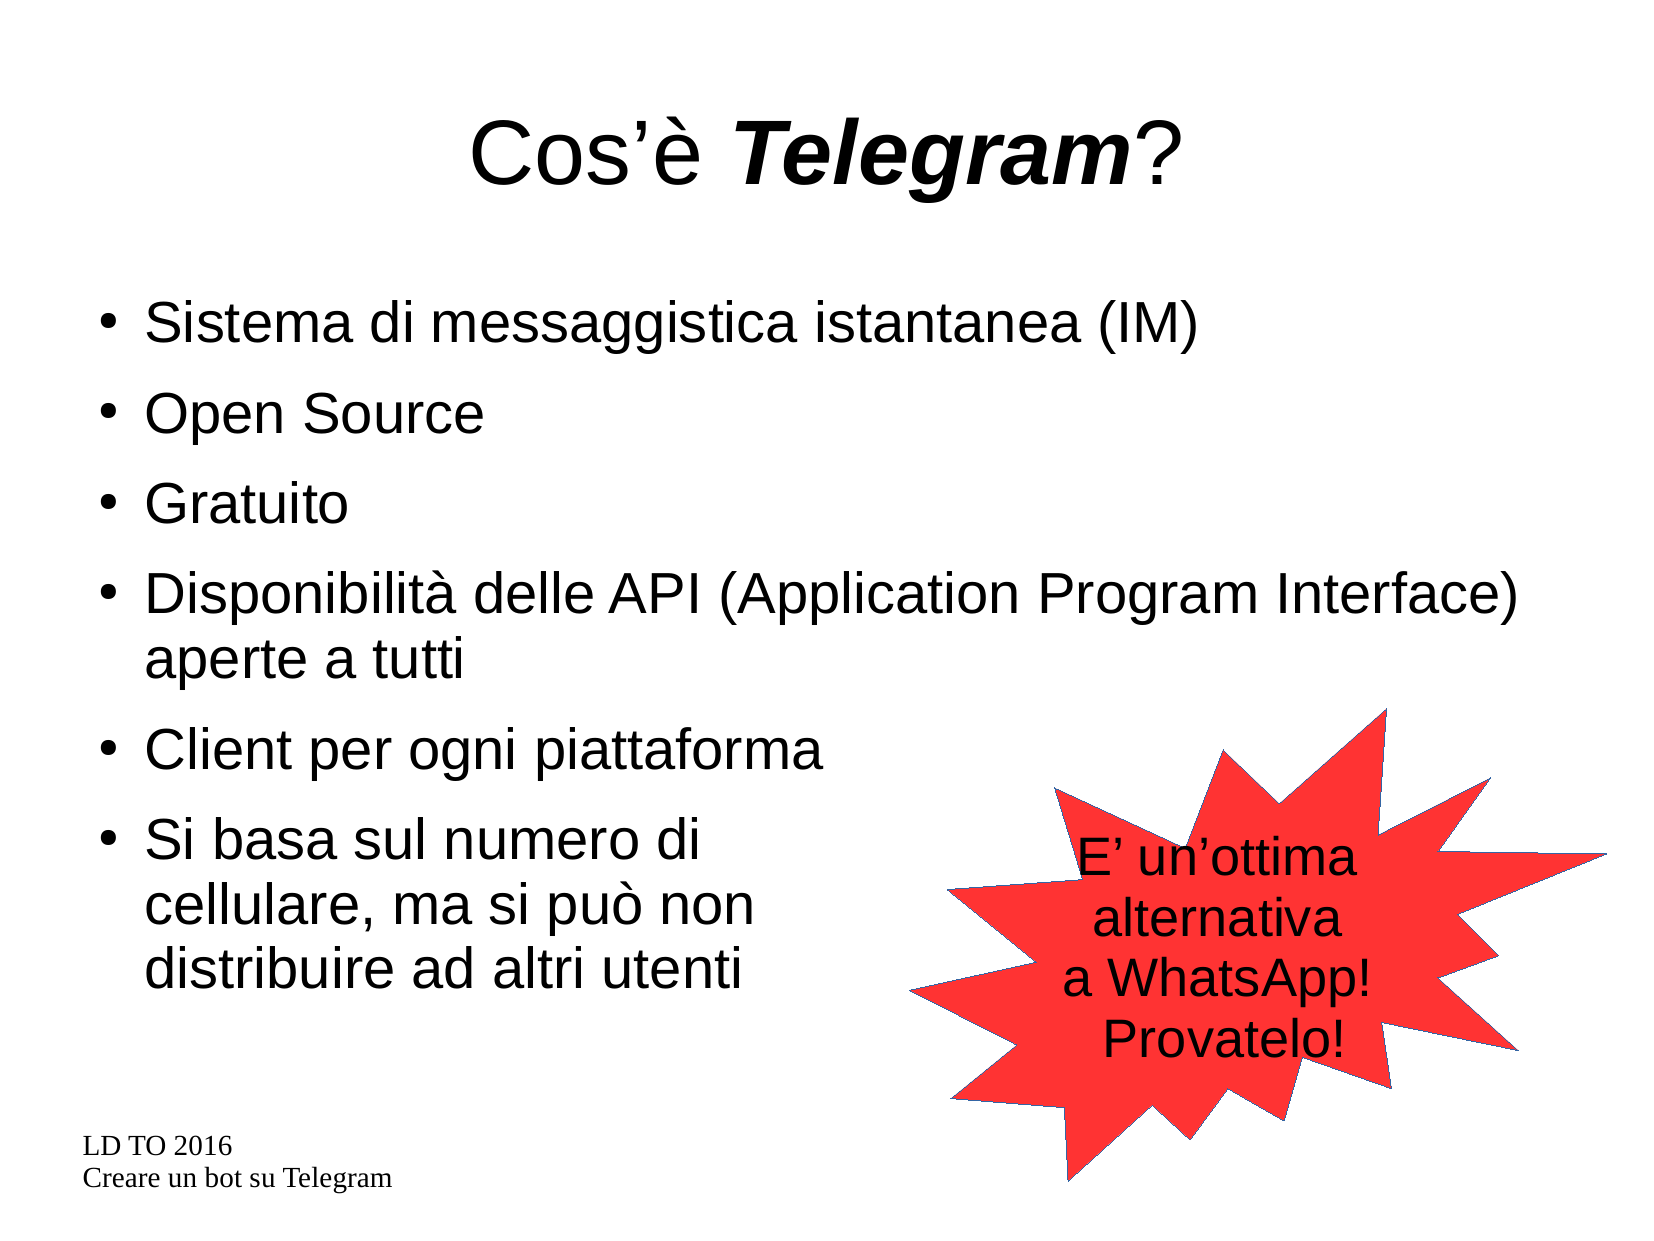

# Cos’è Telegram?
Sistema di messaggistica istantanea (IM)
Open Source
Gratuito
Disponibilità delle API (Application Program Interface) aperte a tutti
Client per ogni piattaforma
Si basa sul numero di
cellulare, ma si può non
distribuire ad altri utenti
E’ un’ottima
alternativa
a WhatsApp!
Provatelo!